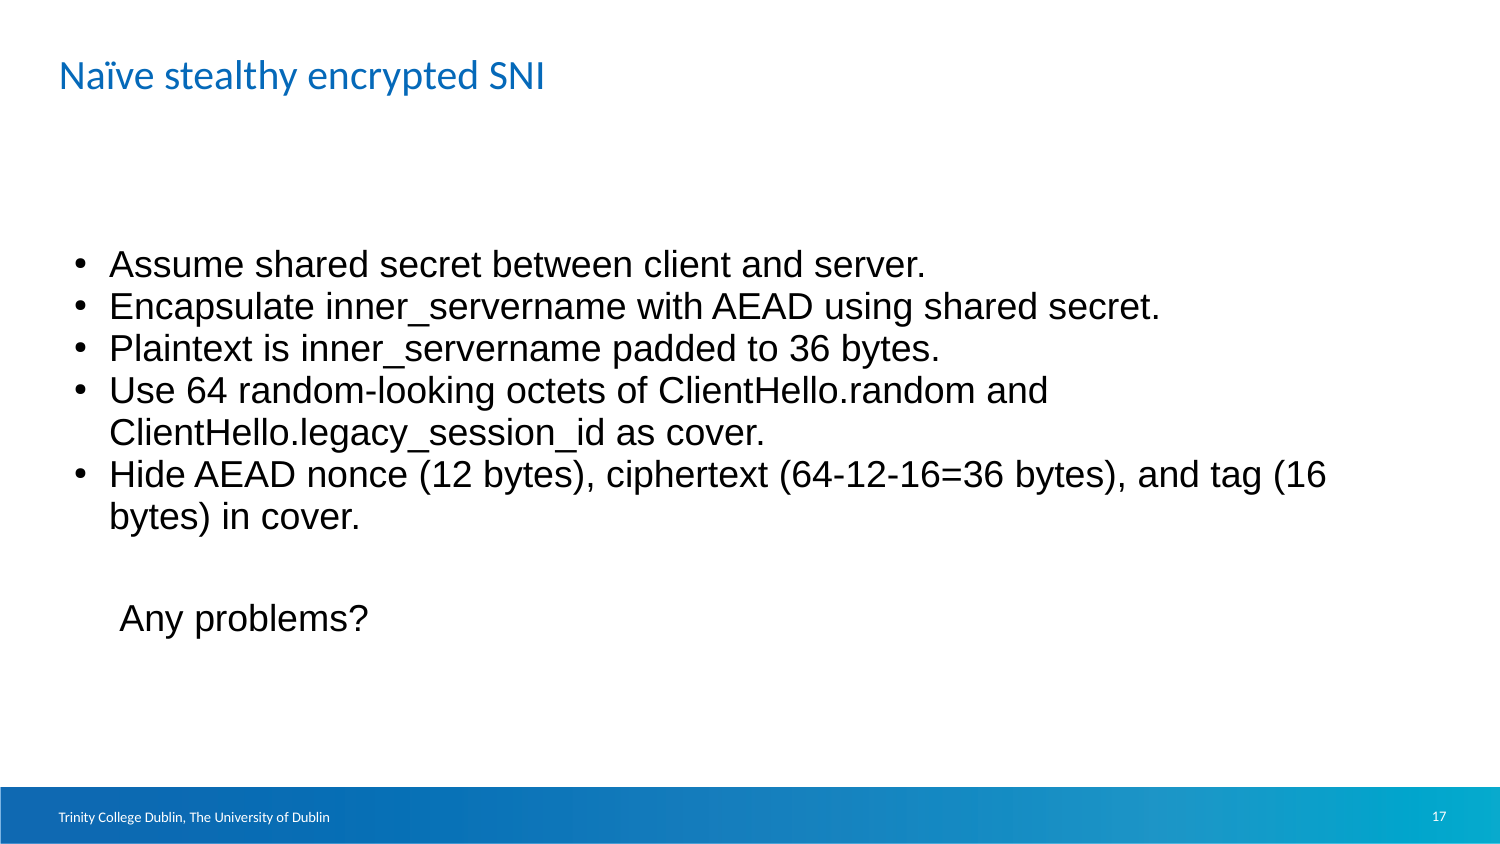

# Naïve stealthy encrypted SNI
Assume shared secret between client and server.
Encapsulate inner_servername with AEAD using shared secret.
Plaintext is inner_servername padded to 36 bytes.
Use 64 random-looking octets of ClientHello.random and ClientHello.legacy_session_id as cover.
Hide AEAD nonce (12 bytes), ciphertext (64-12-16=36 bytes), and tag (16 bytes) in cover.
Any problems?